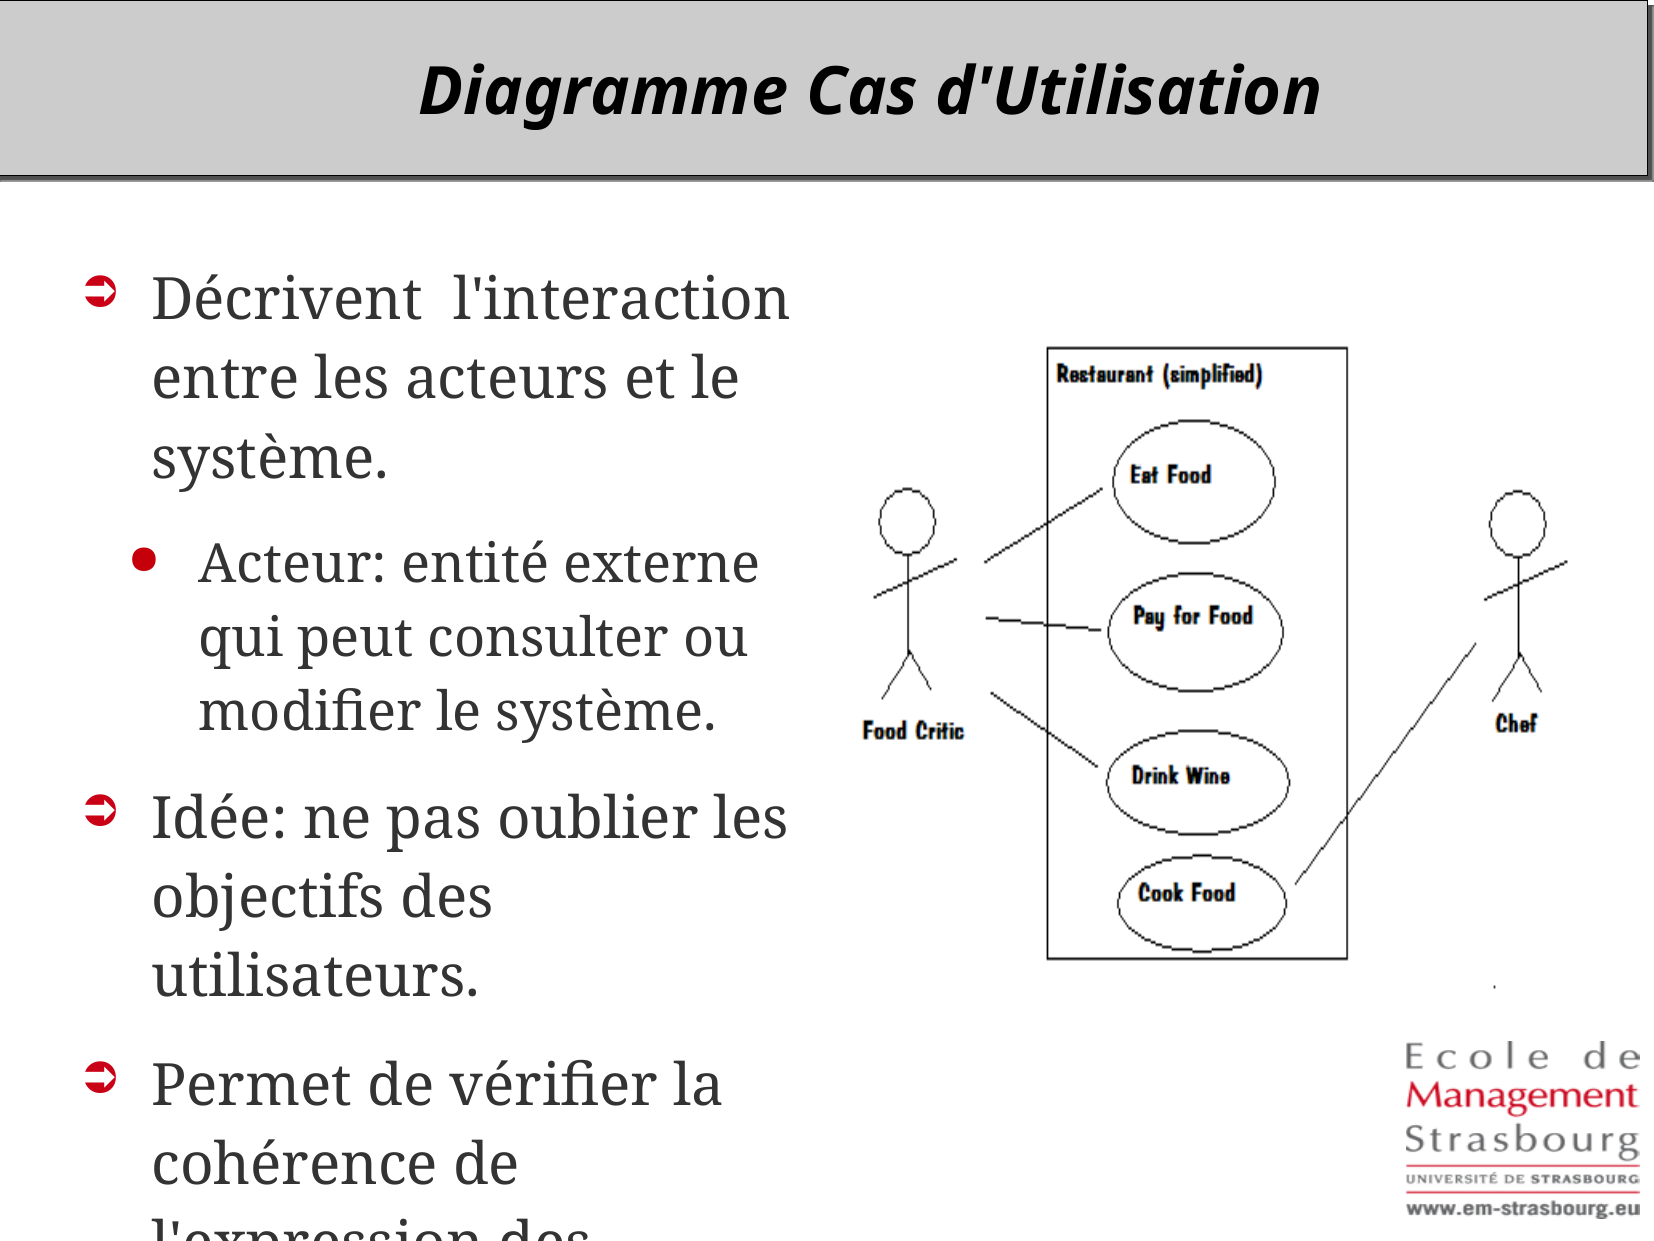

# Diagramme Cas d'Utilisation
Décrivent l'interaction entre les acteurs et le système.
Acteur: entité externe qui peut consulter ou modifier le système.
Idée: ne pas oublier les objectifs des utilisateurs.
Permet de vérifier la cohérence de l'expression des besoins.